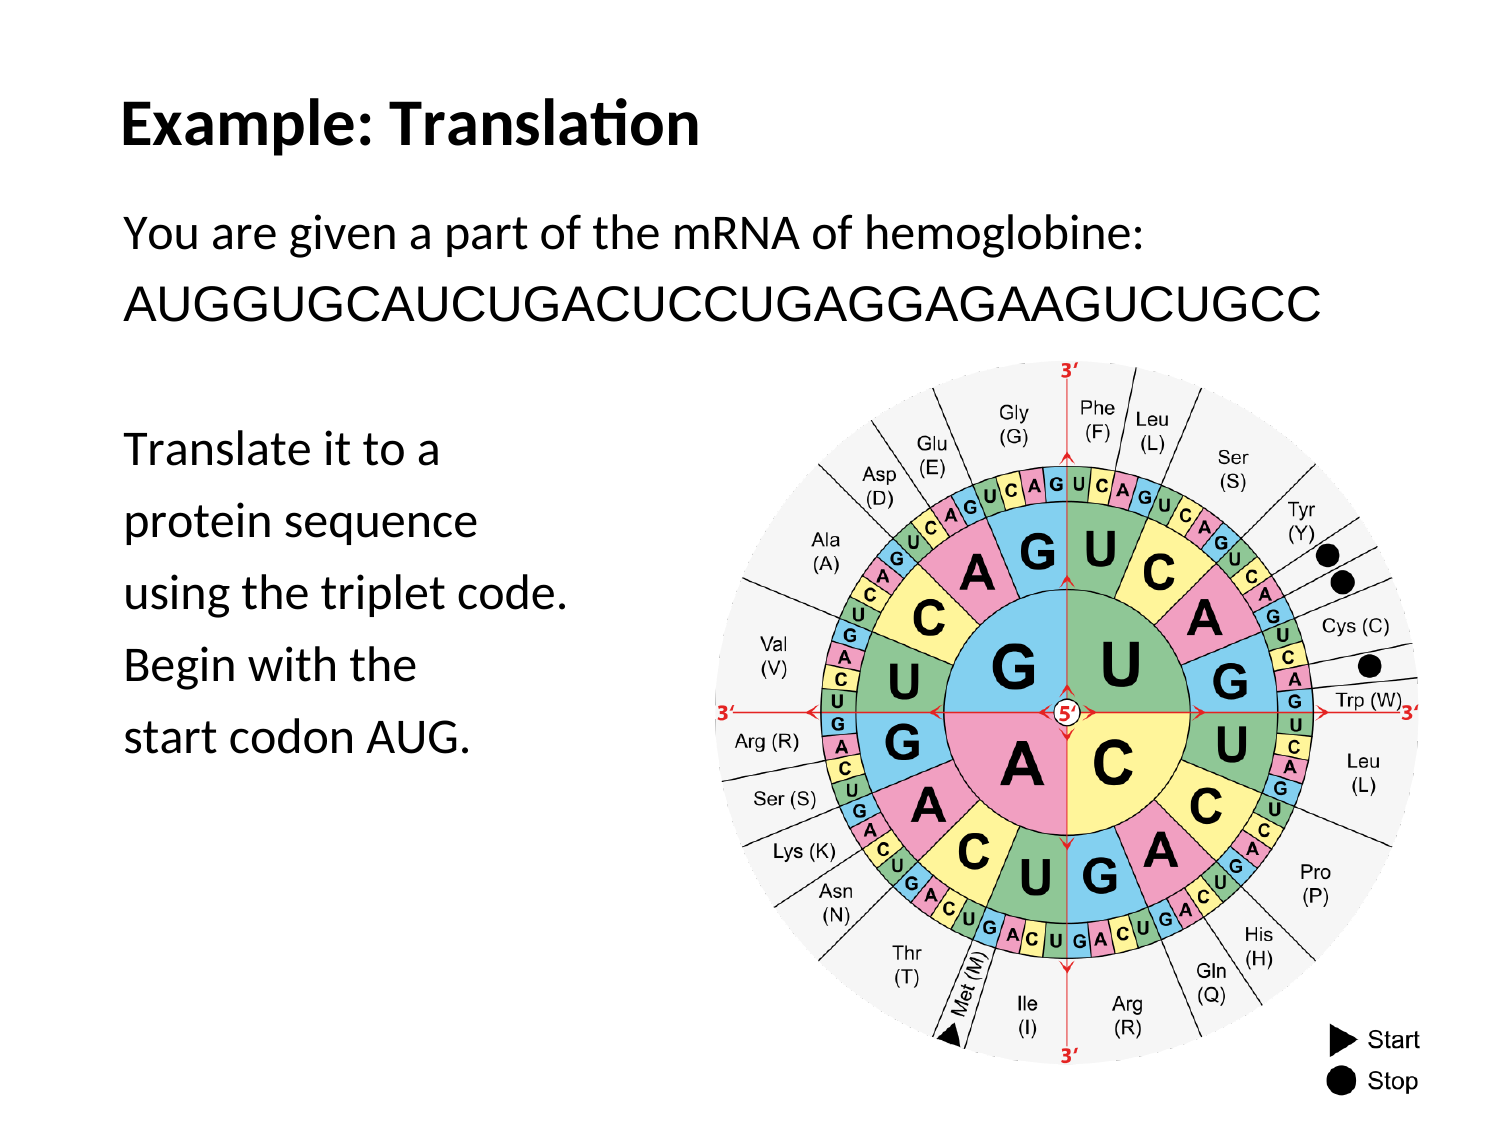

Example: Translation
You are given a part of the mRNA of hemoglobine:
AUGGUGCAUCUGACUCCUGAGGAGAAGUCUGCC
Translate it to a
protein sequence
using the triplet code.
Begin with the
start codon AUG.